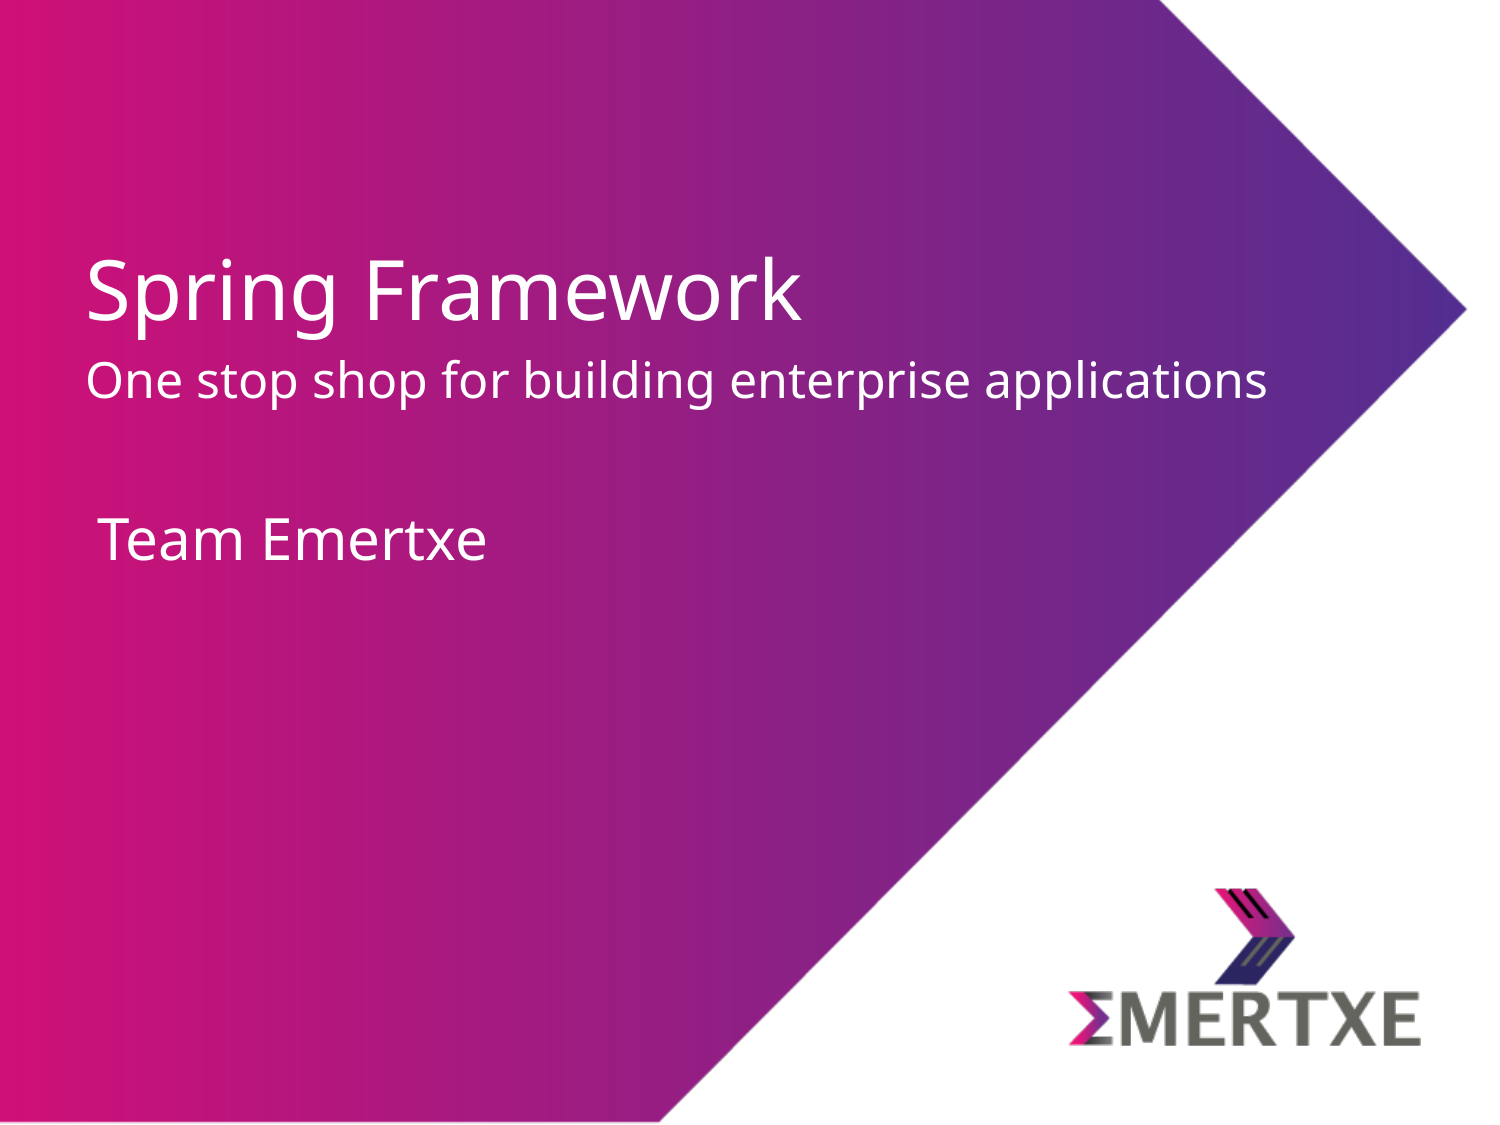

Spring Framework
One stop shop for building enterprise applications
Team Emertxe